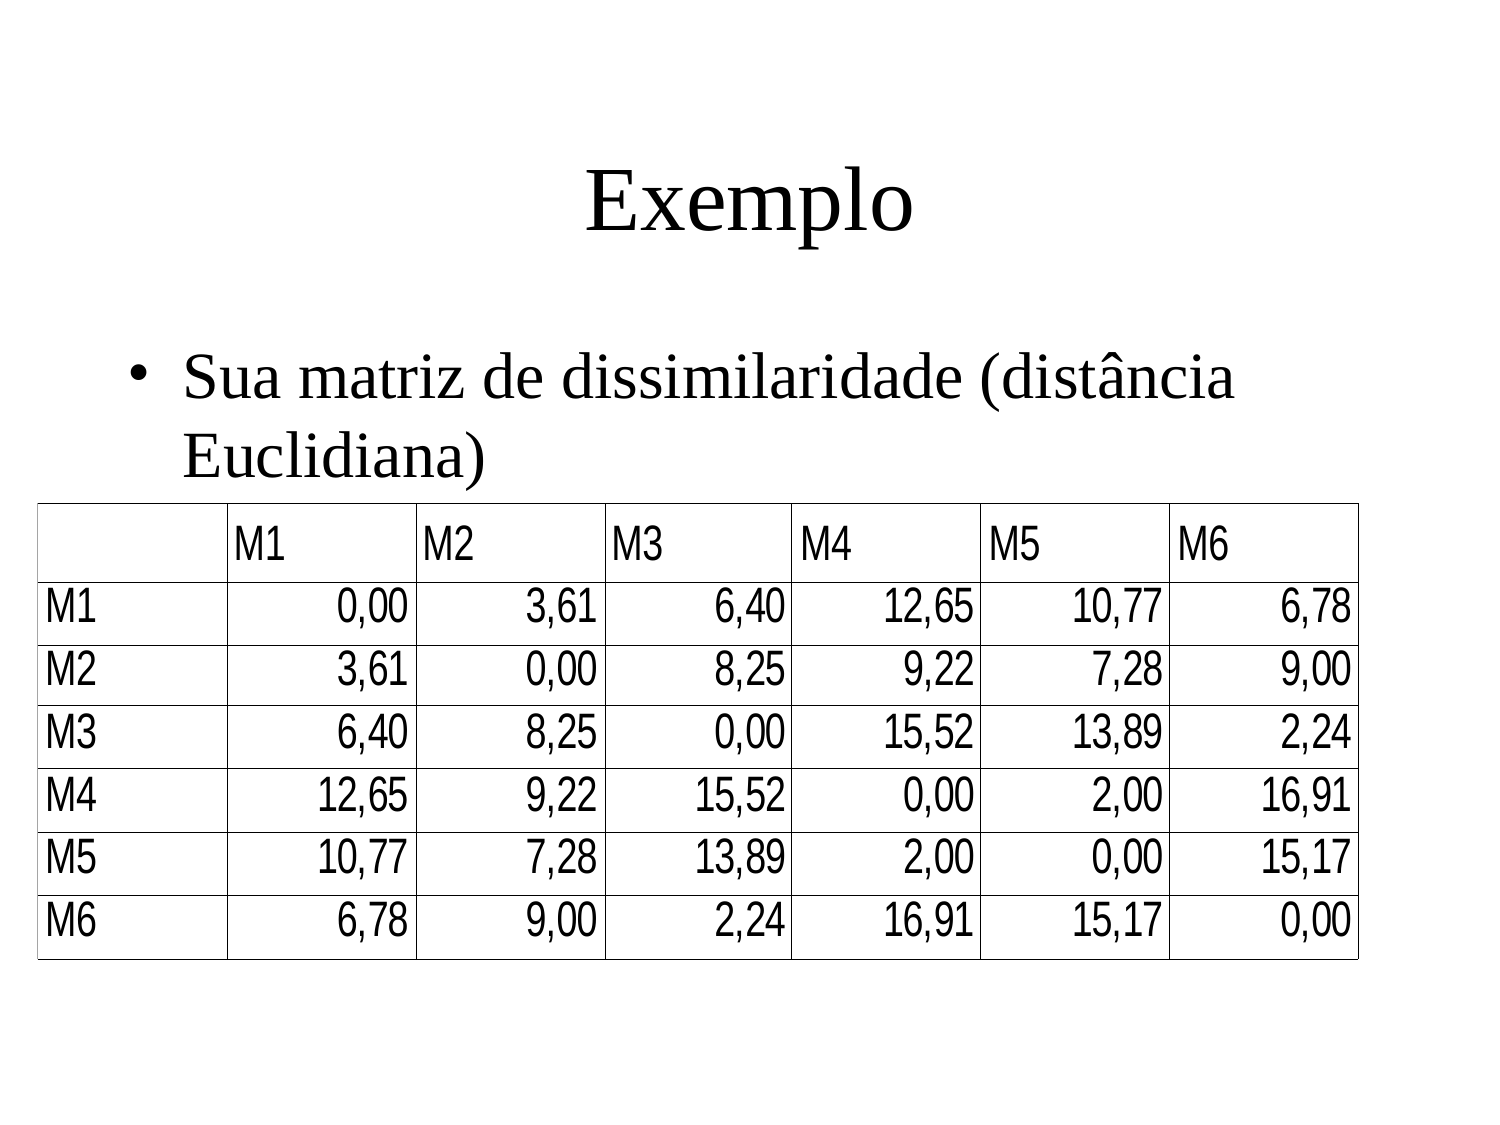

# Exemplo
Sua matriz de dissimilaridade (distância Euclidiana)